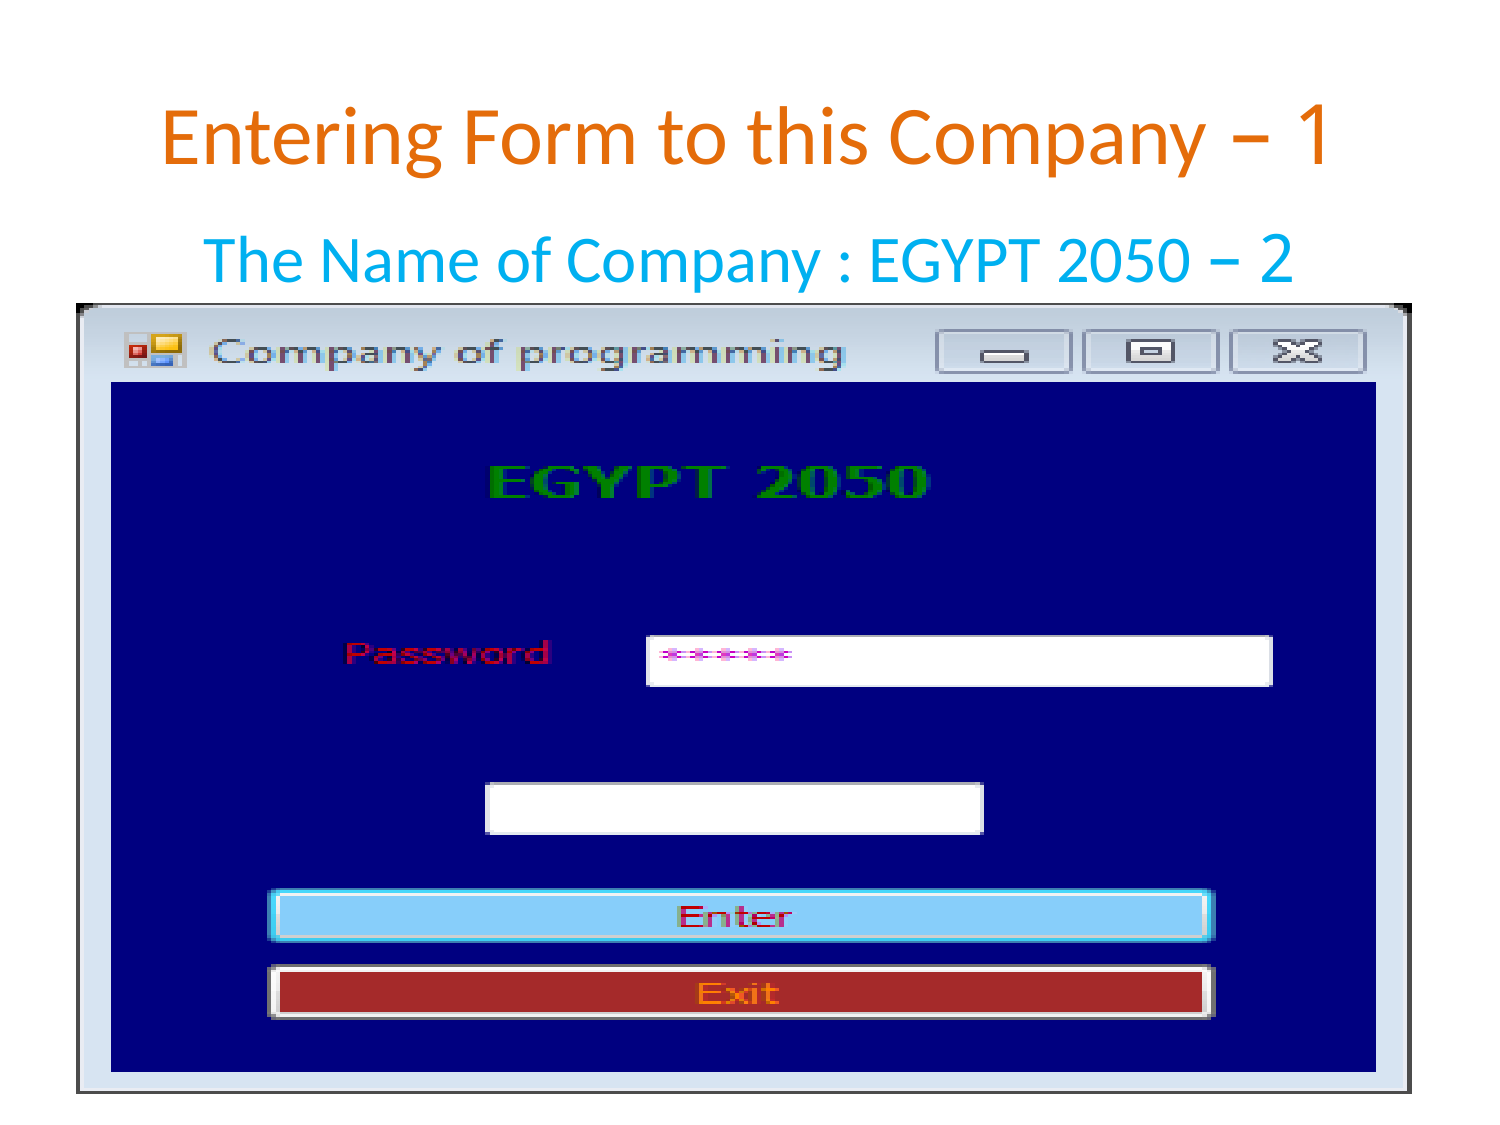

# 1 – Entering Form to this Company
2 – The Name of Company : EGYPT 2050